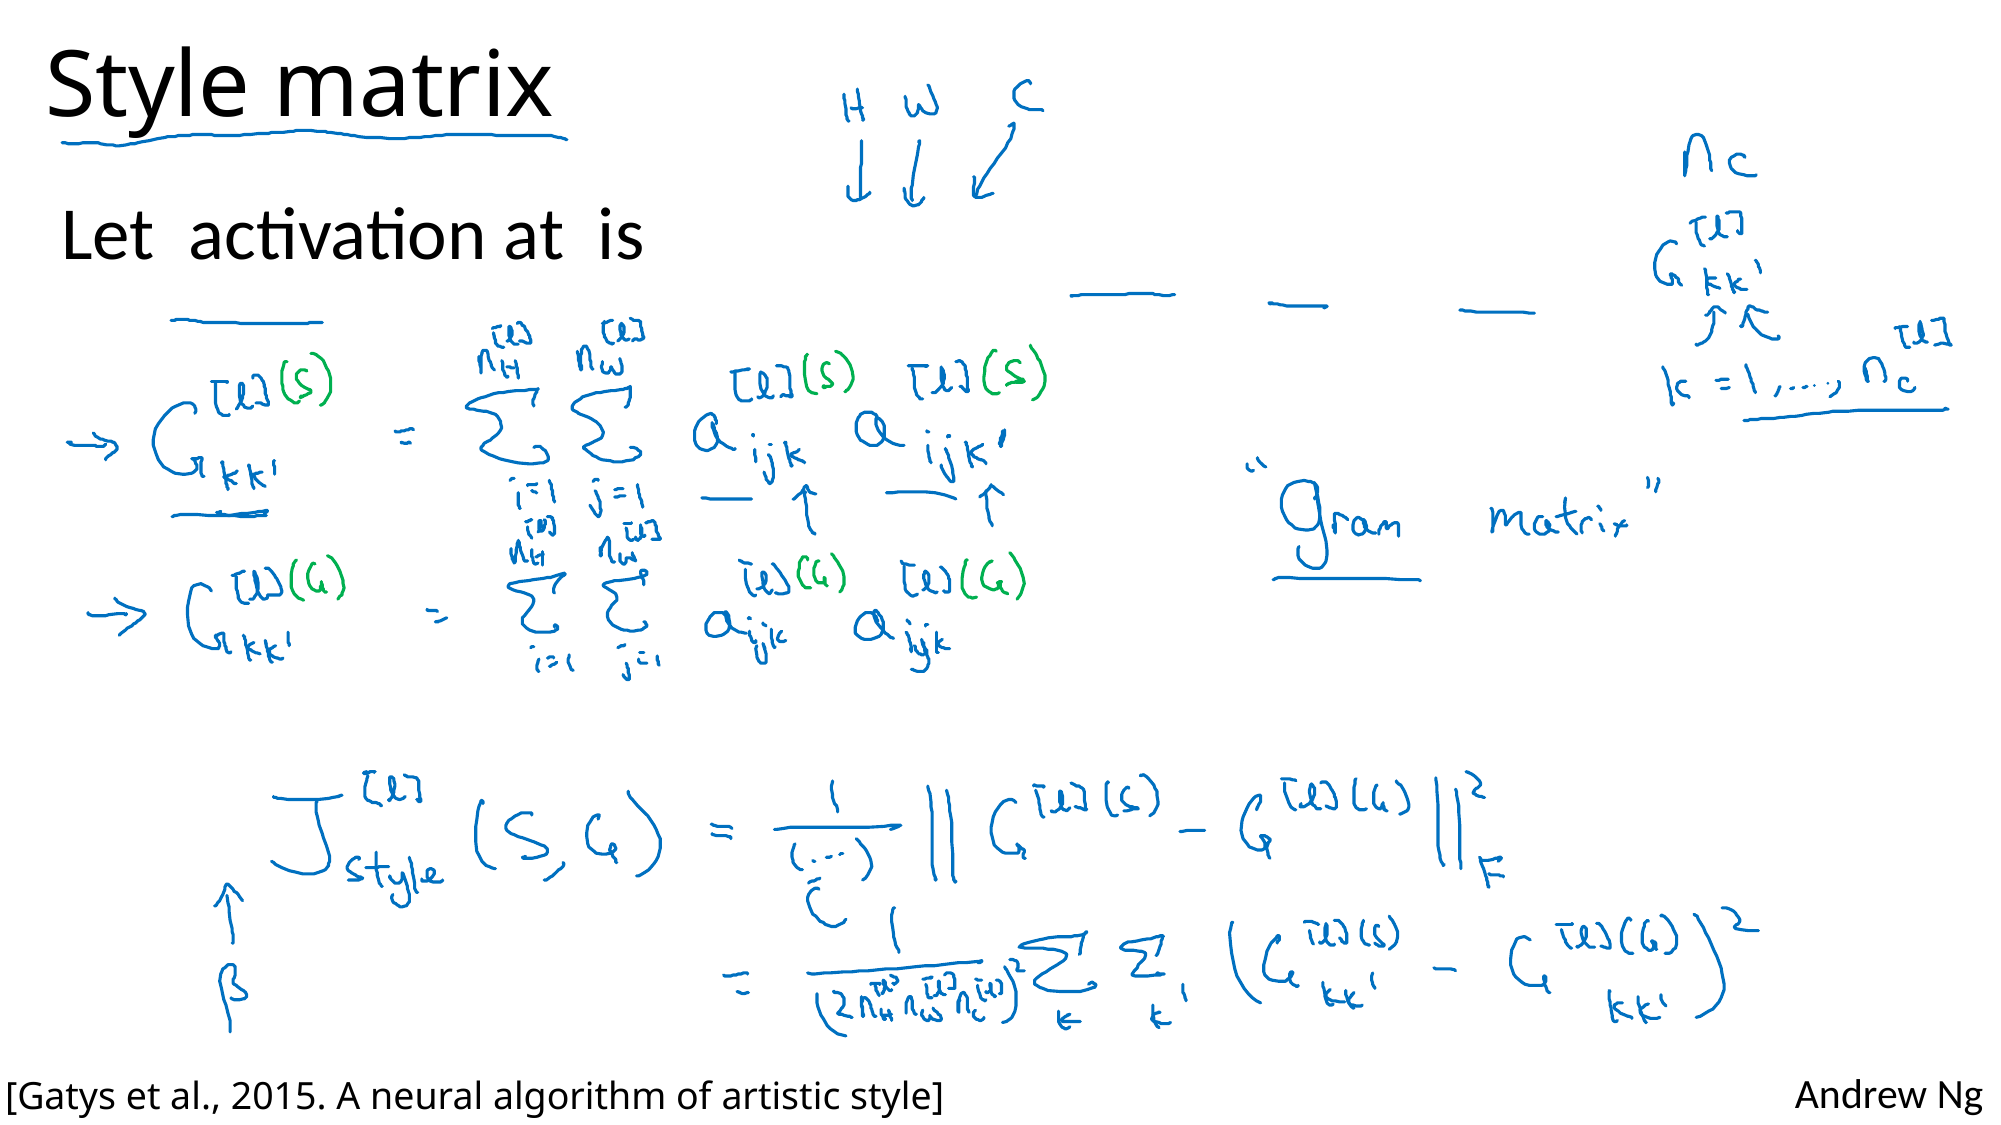

# Style matrix
Let activation at is
[Gatys et al., 2015. A neural algorithm of artistic style]